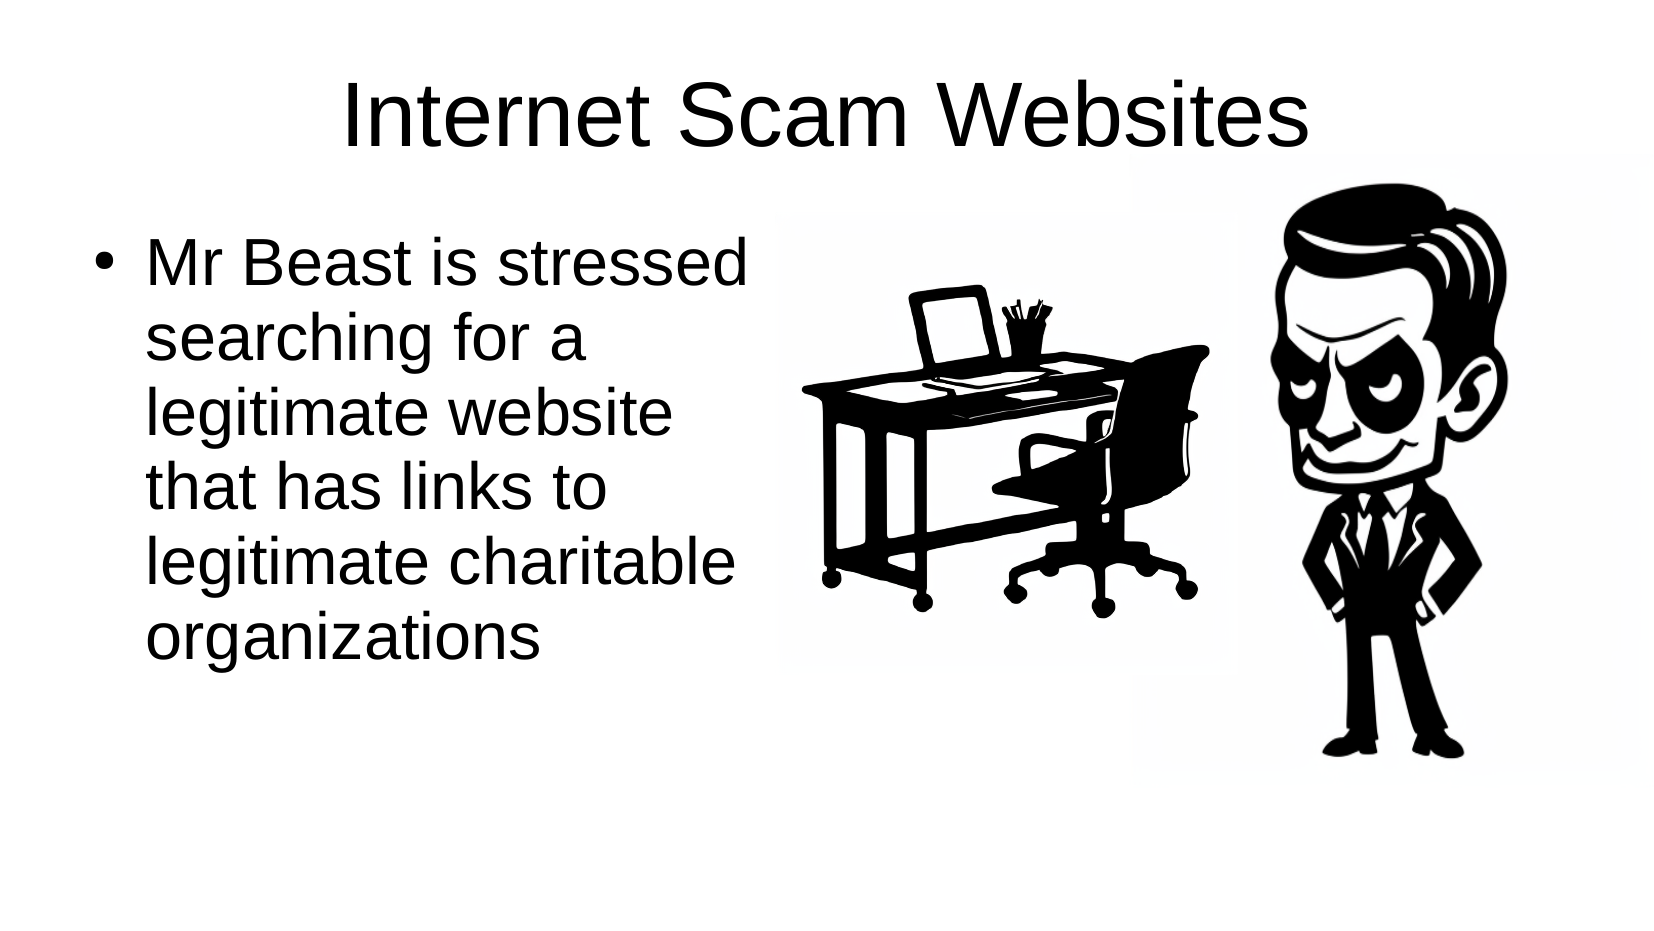

# Internet Scam Websites
Mr Beast is stressed searching for a legitimate website that has links to legitimate charitable organizations